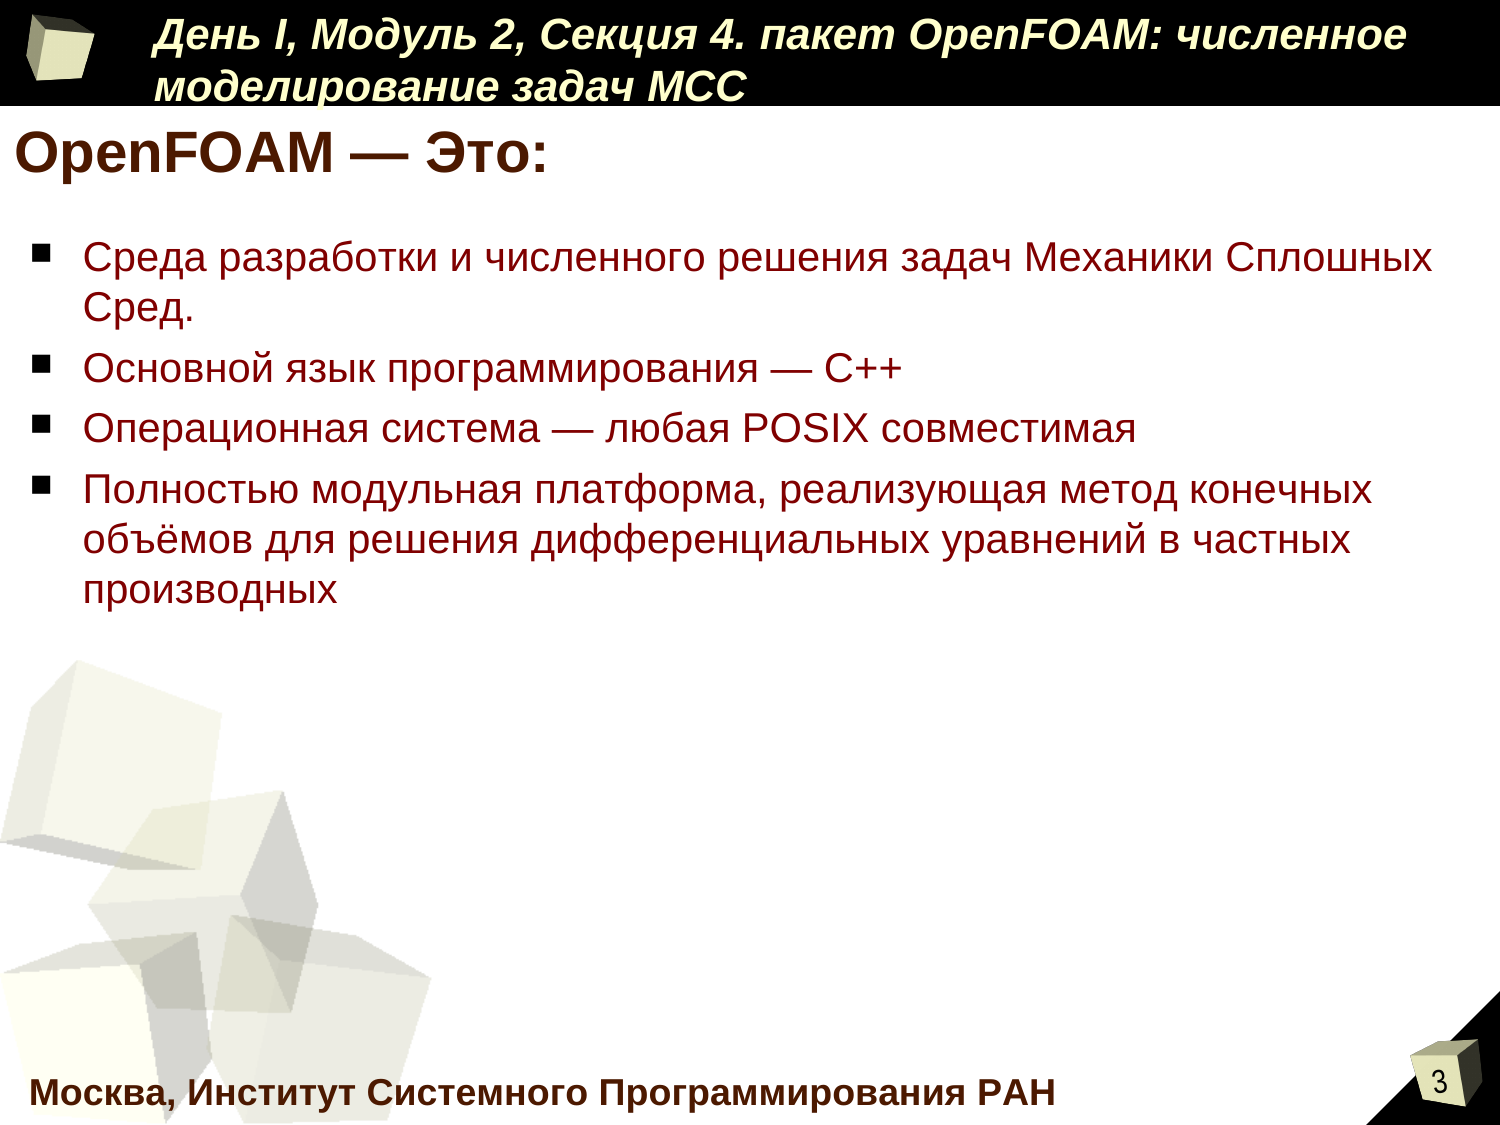

#
OpenFOAM — Это:
Среда разработки и численного решения задач Механики Сплошных Сред.
Основной язык программирования — C++
Операционная система — любая POSIX совместимая
Полностью модульная платформа, реализующая метод конечных объёмов для решения дифференциальных уравнений в частных производных